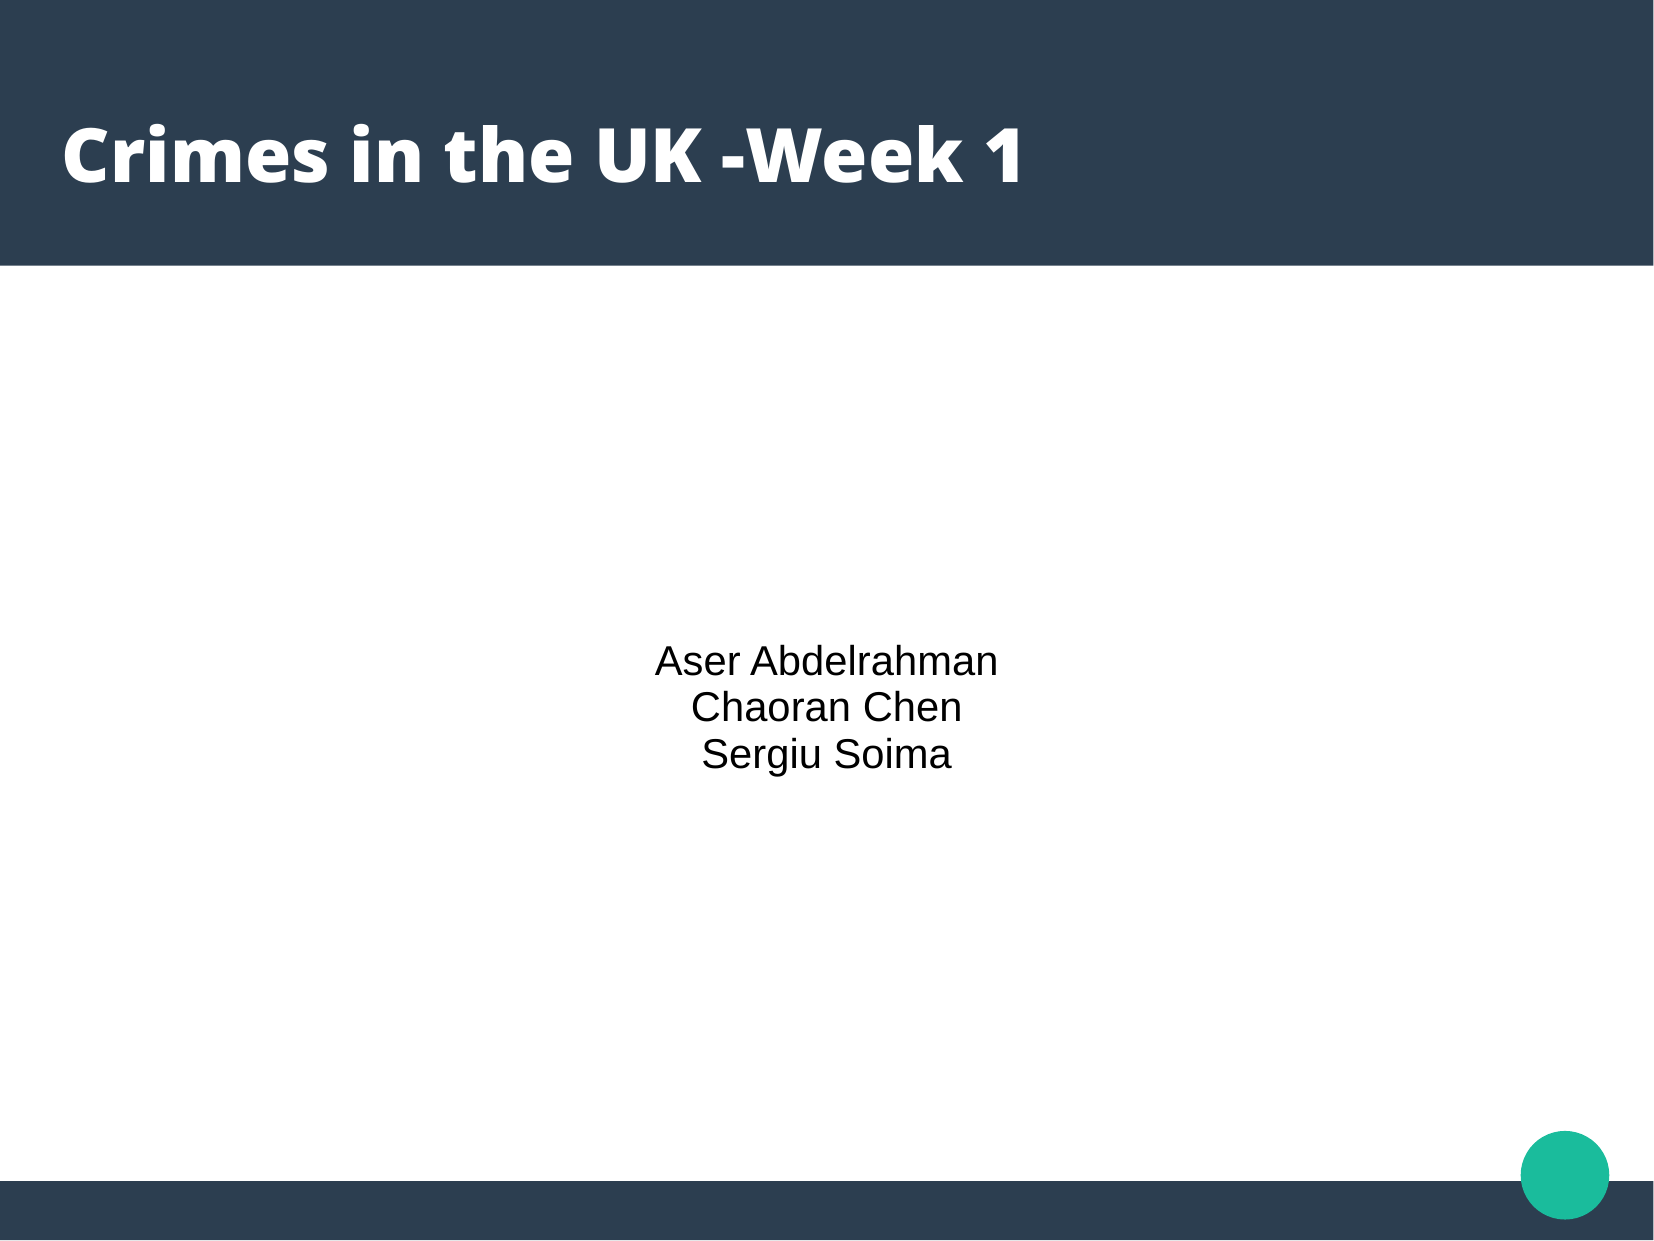

Crimes in the UK -Week 1
# Crimes in the UK-Week1
Aser Abdelrahman
Chaoran Chen
Sergiu Soima